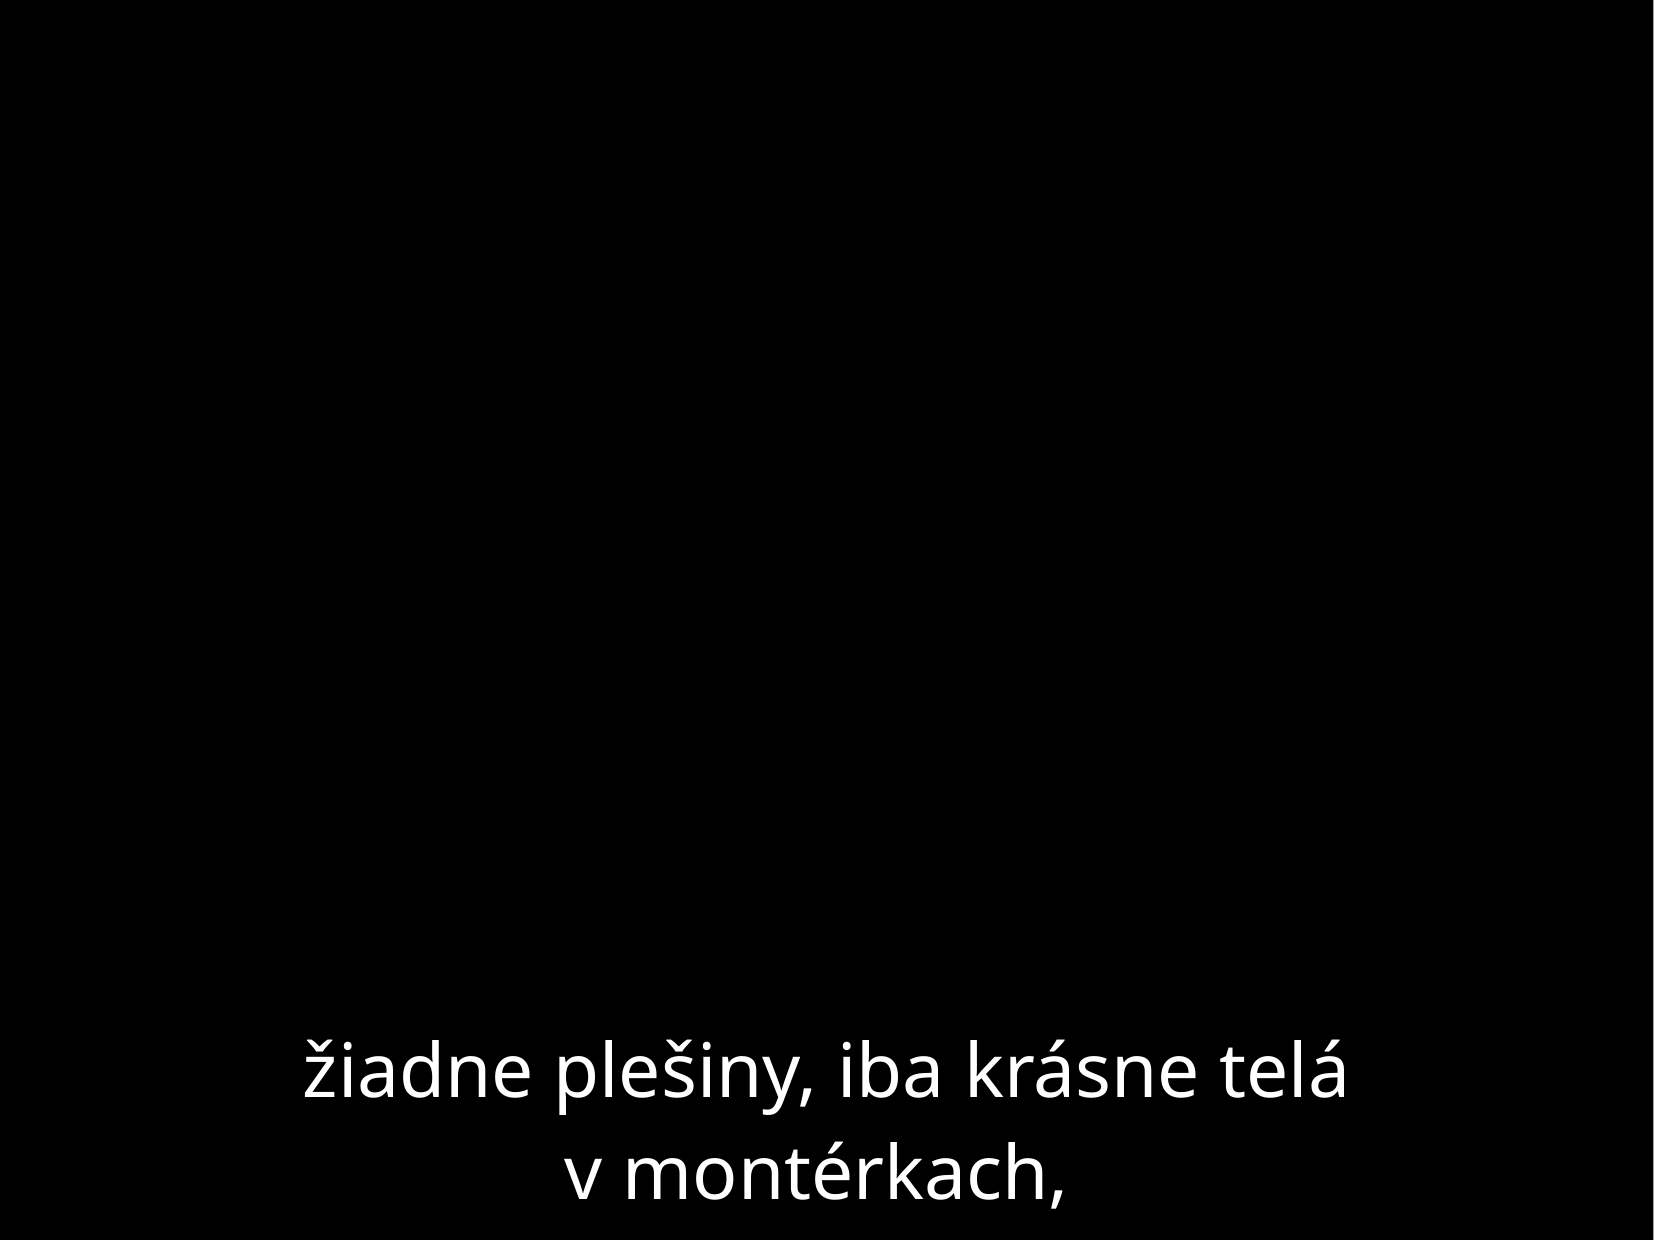

# žiadne plešiny, iba krásne telá v montérkach,